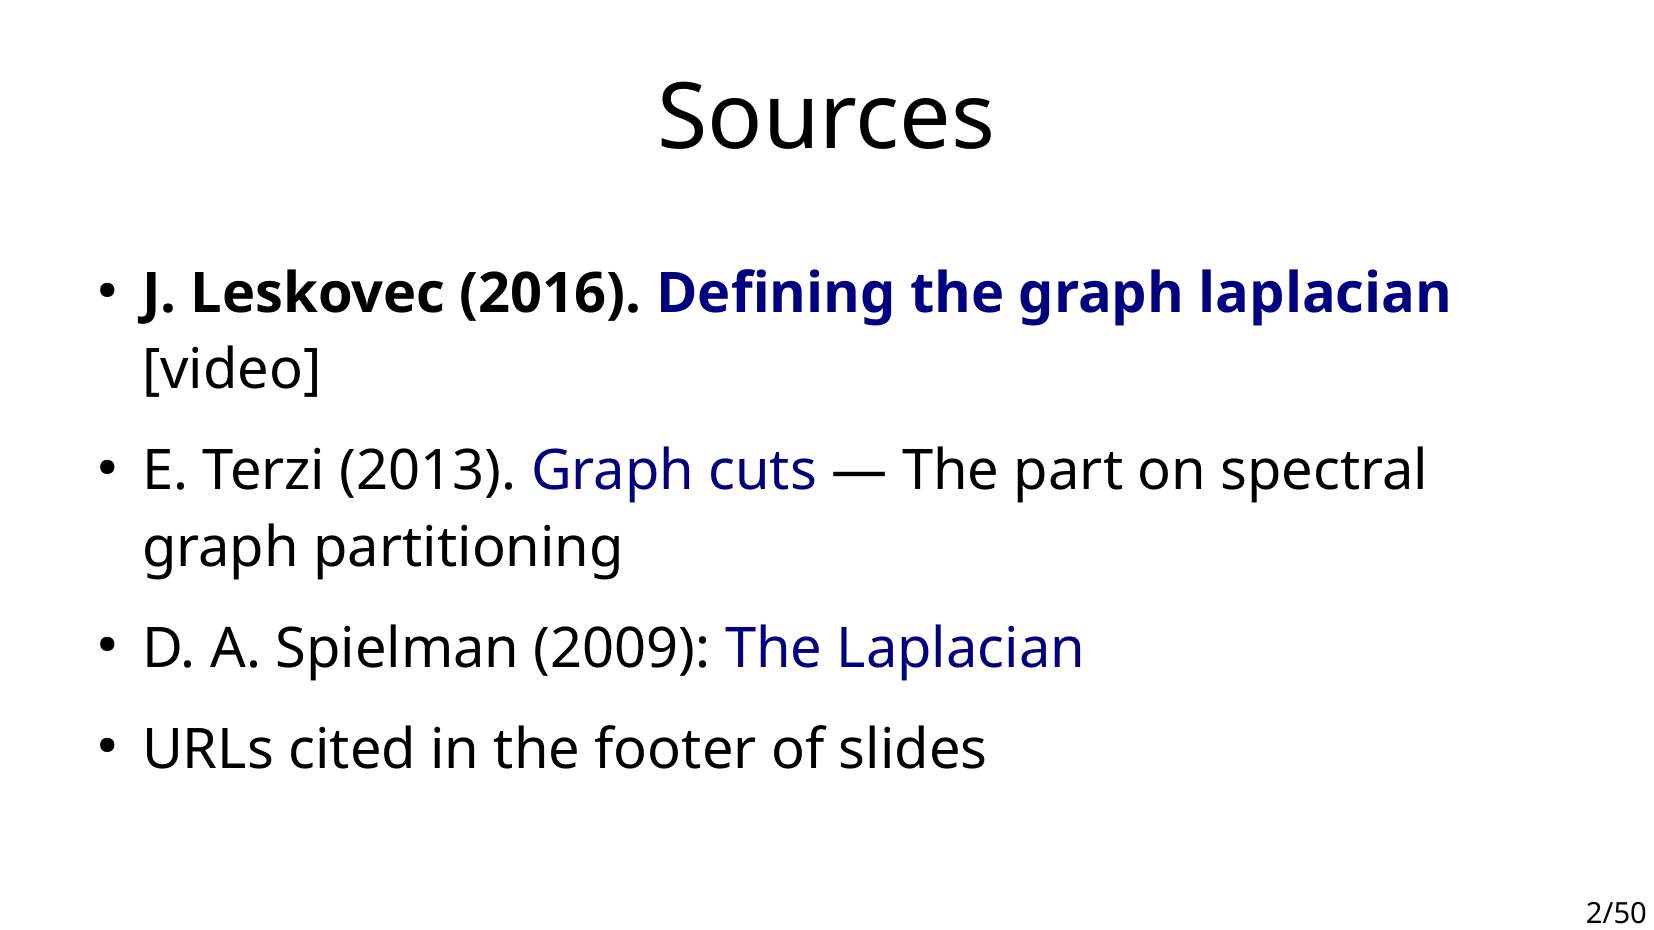

# Sources
J. Leskovec (2016). Defining the graph laplacian [video]
E. Terzi (2013). Graph cuts — The part on spectral graph partitioning
D. A. Spielman (2009): The Laplacian
URLs cited in the footer of slides
2